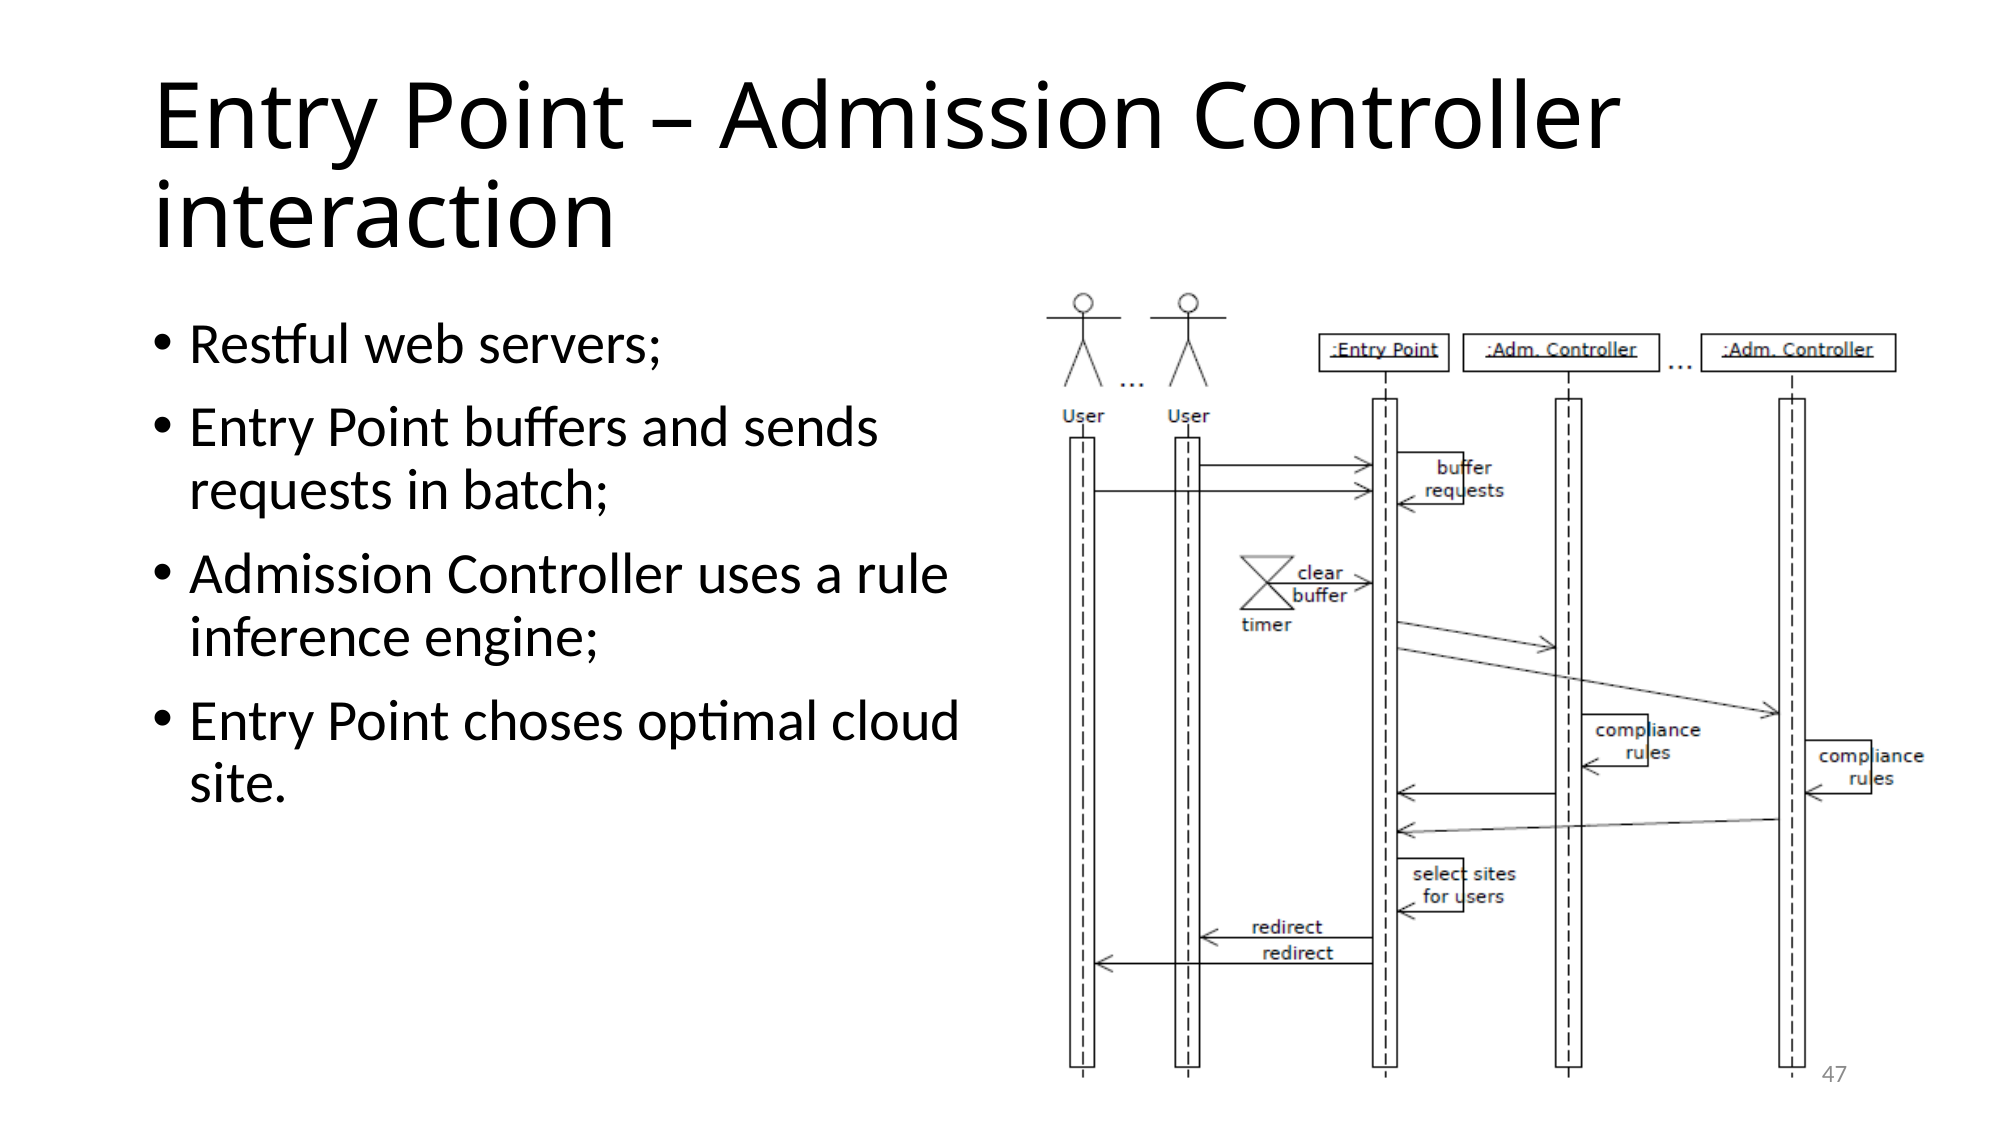

# Entry Point – Admission Controller interaction
Restful web servers;
Entry Point buffers and sends requests in batch;
Admission Controller uses a rule inference engine;
Entry Point choses optimal cloud site.